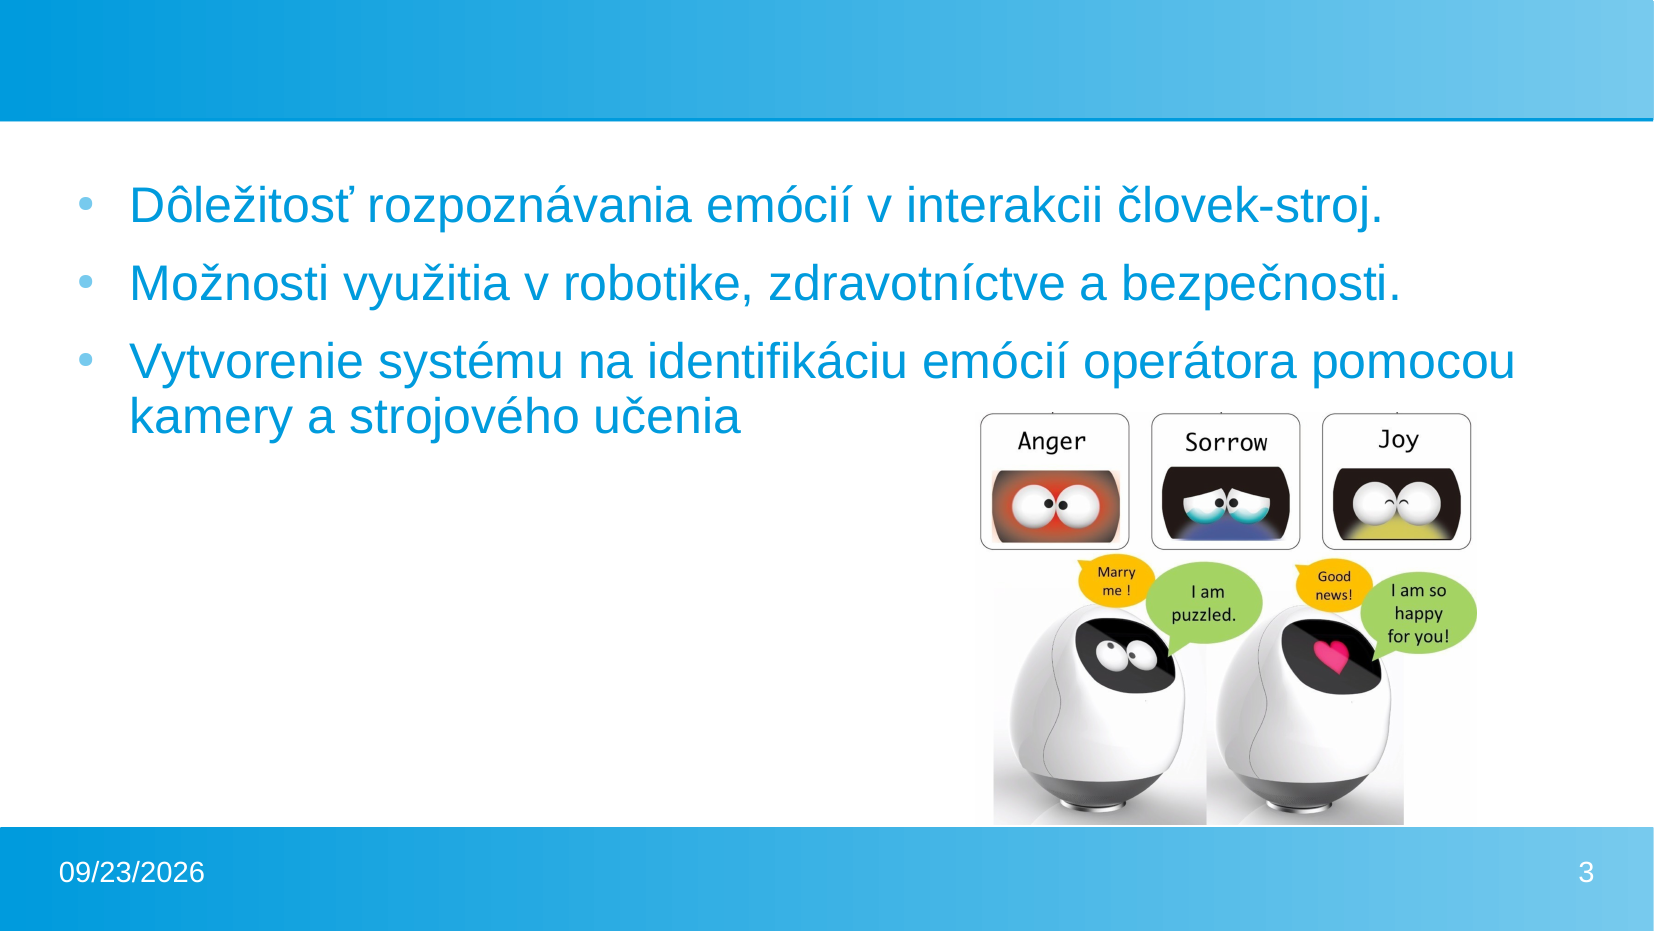

#
Dôležitosť rozpoznávania emócií v interakcii človek-stroj.
Možnosti využitia v robotike, zdravotníctve a bezpečnosti.
Vytvorenie systému na identifikáciu emócií operátora pomocou kamery a strojového učenia
3